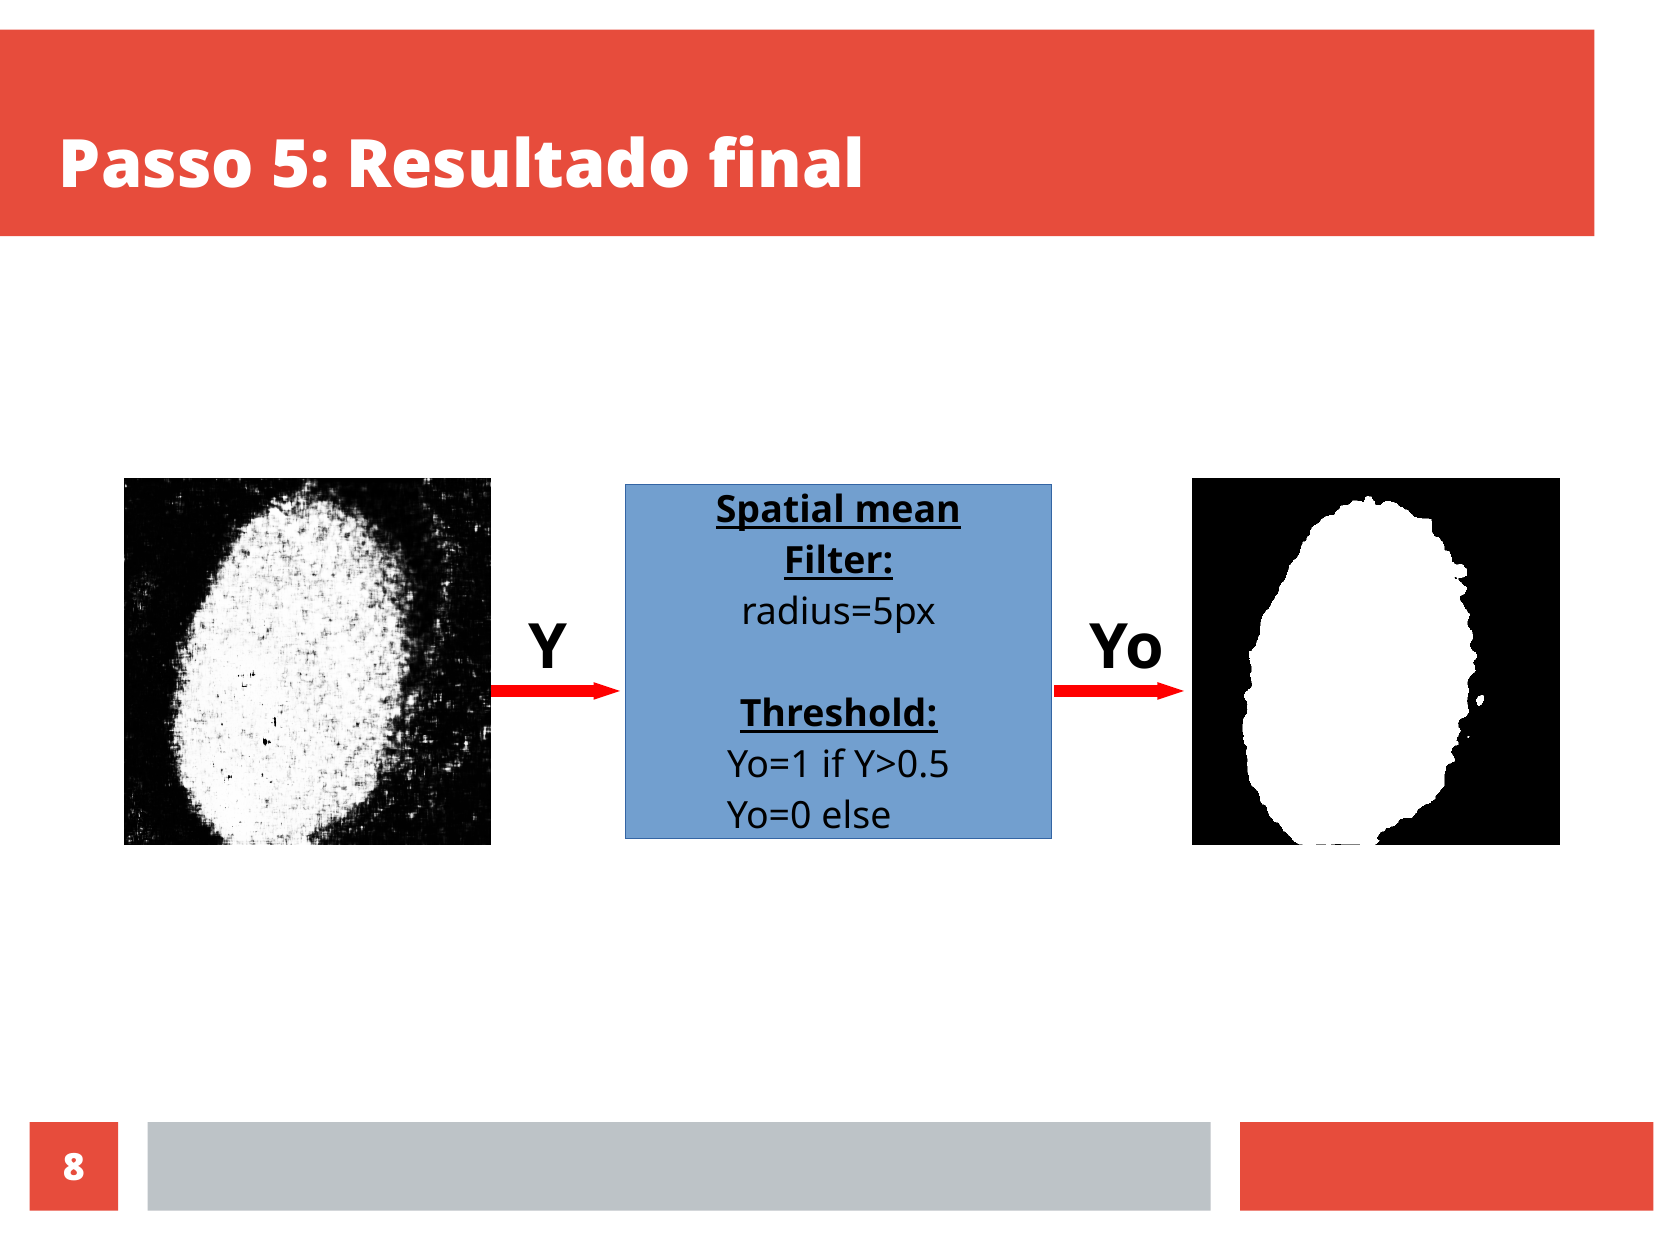

# Passo 5: Resultado final
Spatial mean
Filter:
radius=5px
Threshold:
Yo=1 if Y>0.5
Yo=0 else
Y
Yo
8